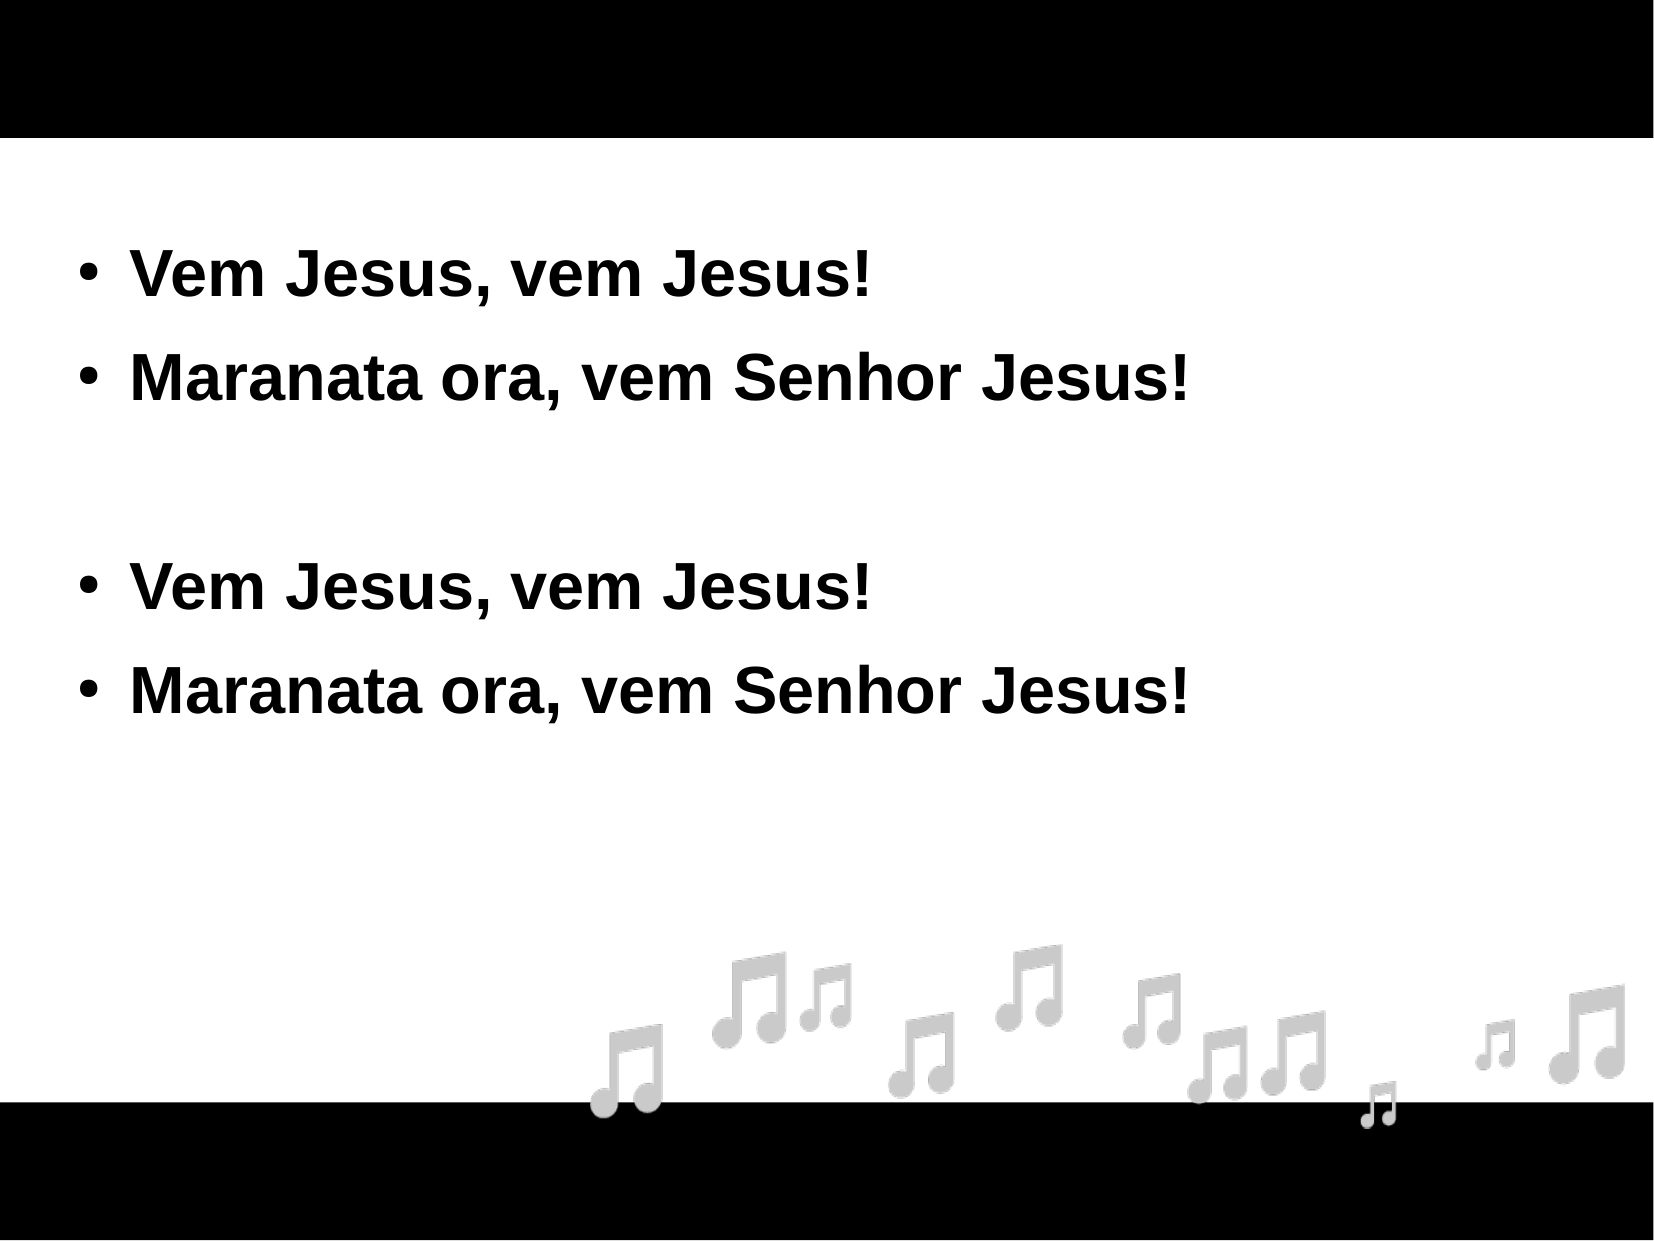

# Vem Jesus, vem Jesus!
Maranata ora, vem Senhor Jesus!
Vem Jesus, vem Jesus!
Maranata ora, vem Senhor Jesus!